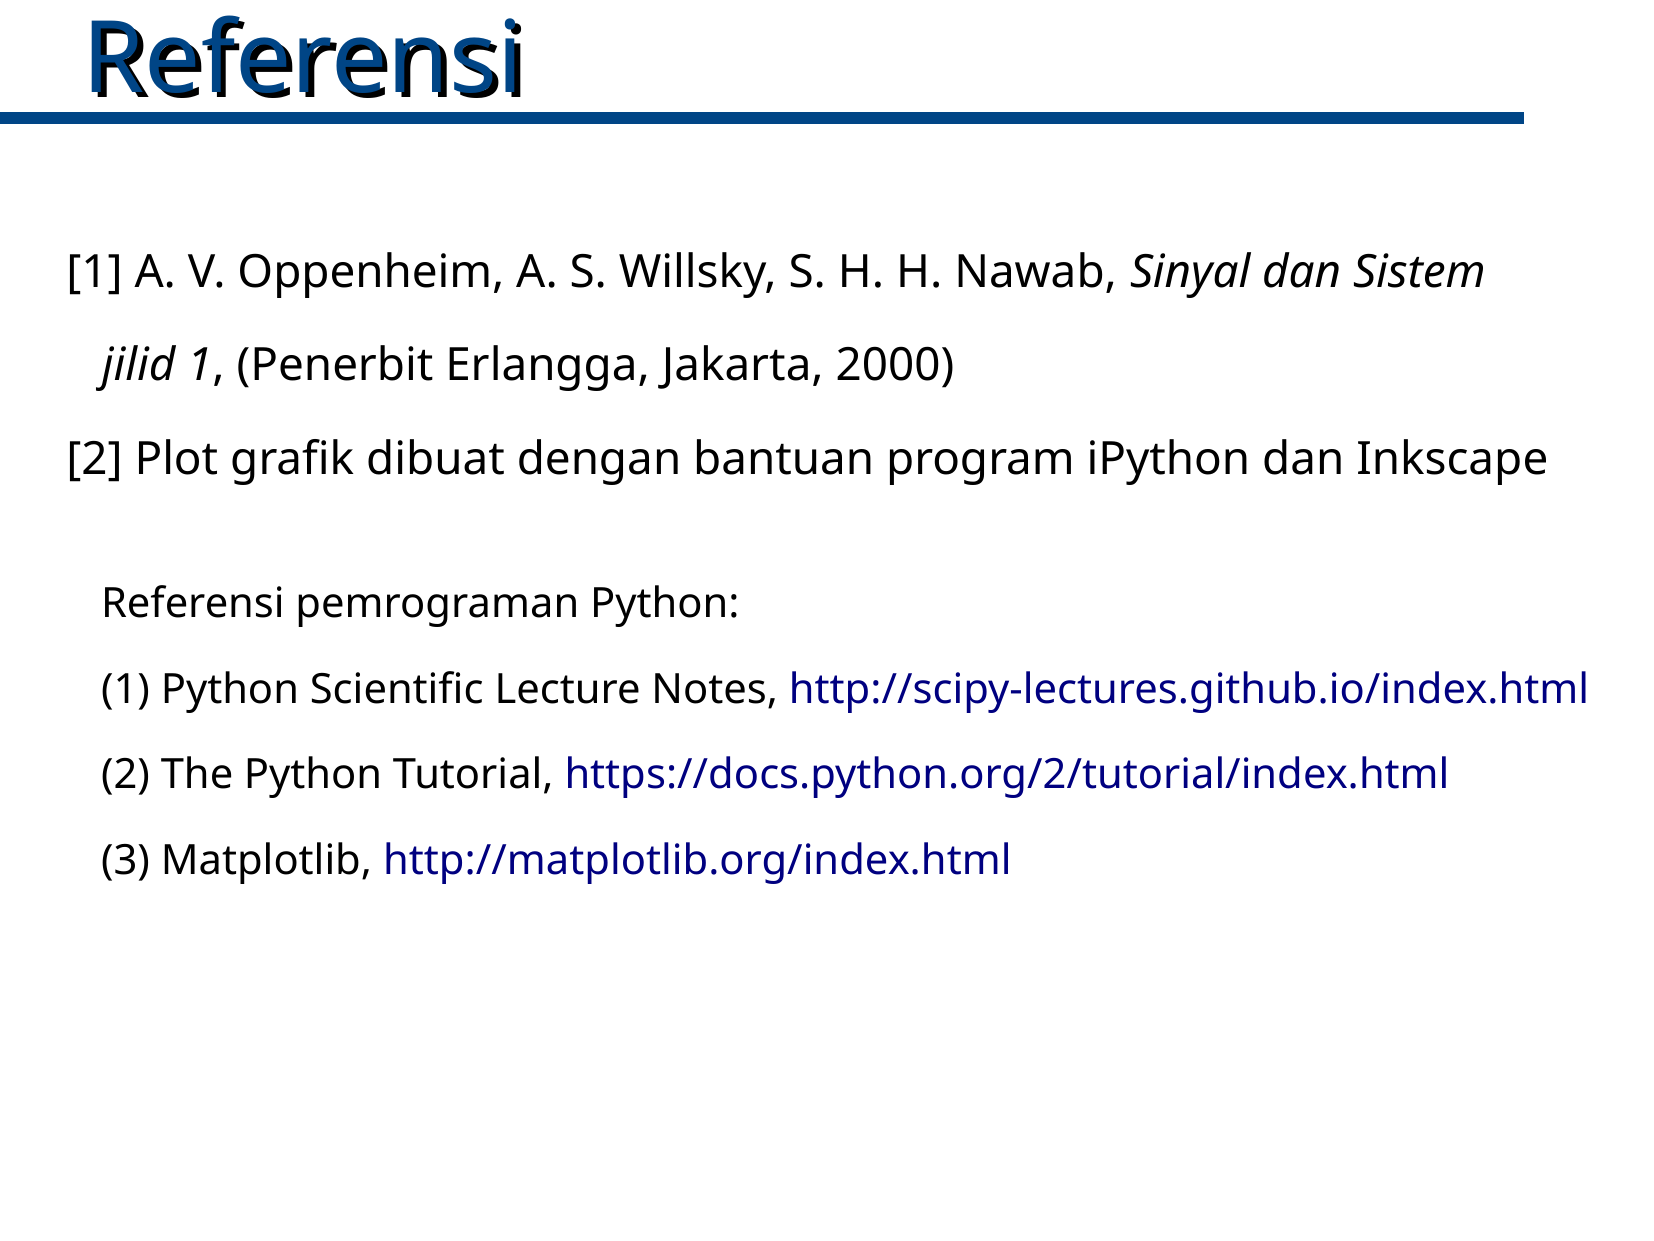

# Referensi
 A. V. Oppenheim, A. S. Willsky, S. H. H. Nawab, Sinyal dan Sistem jilid 1, (Penerbit Erlangga, Jakarta, 2000)
 Plot grafik dibuat dengan bantuan program iPython dan Inkscape
Referensi pemrograman Python:
 Python Scientific Lecture Notes, http://scipy-lectures.github.io/index.html
 The Python Tutorial, https://docs.python.org/2/tutorial/index.html
 Matplotlib, http://matplotlib.org/index.html